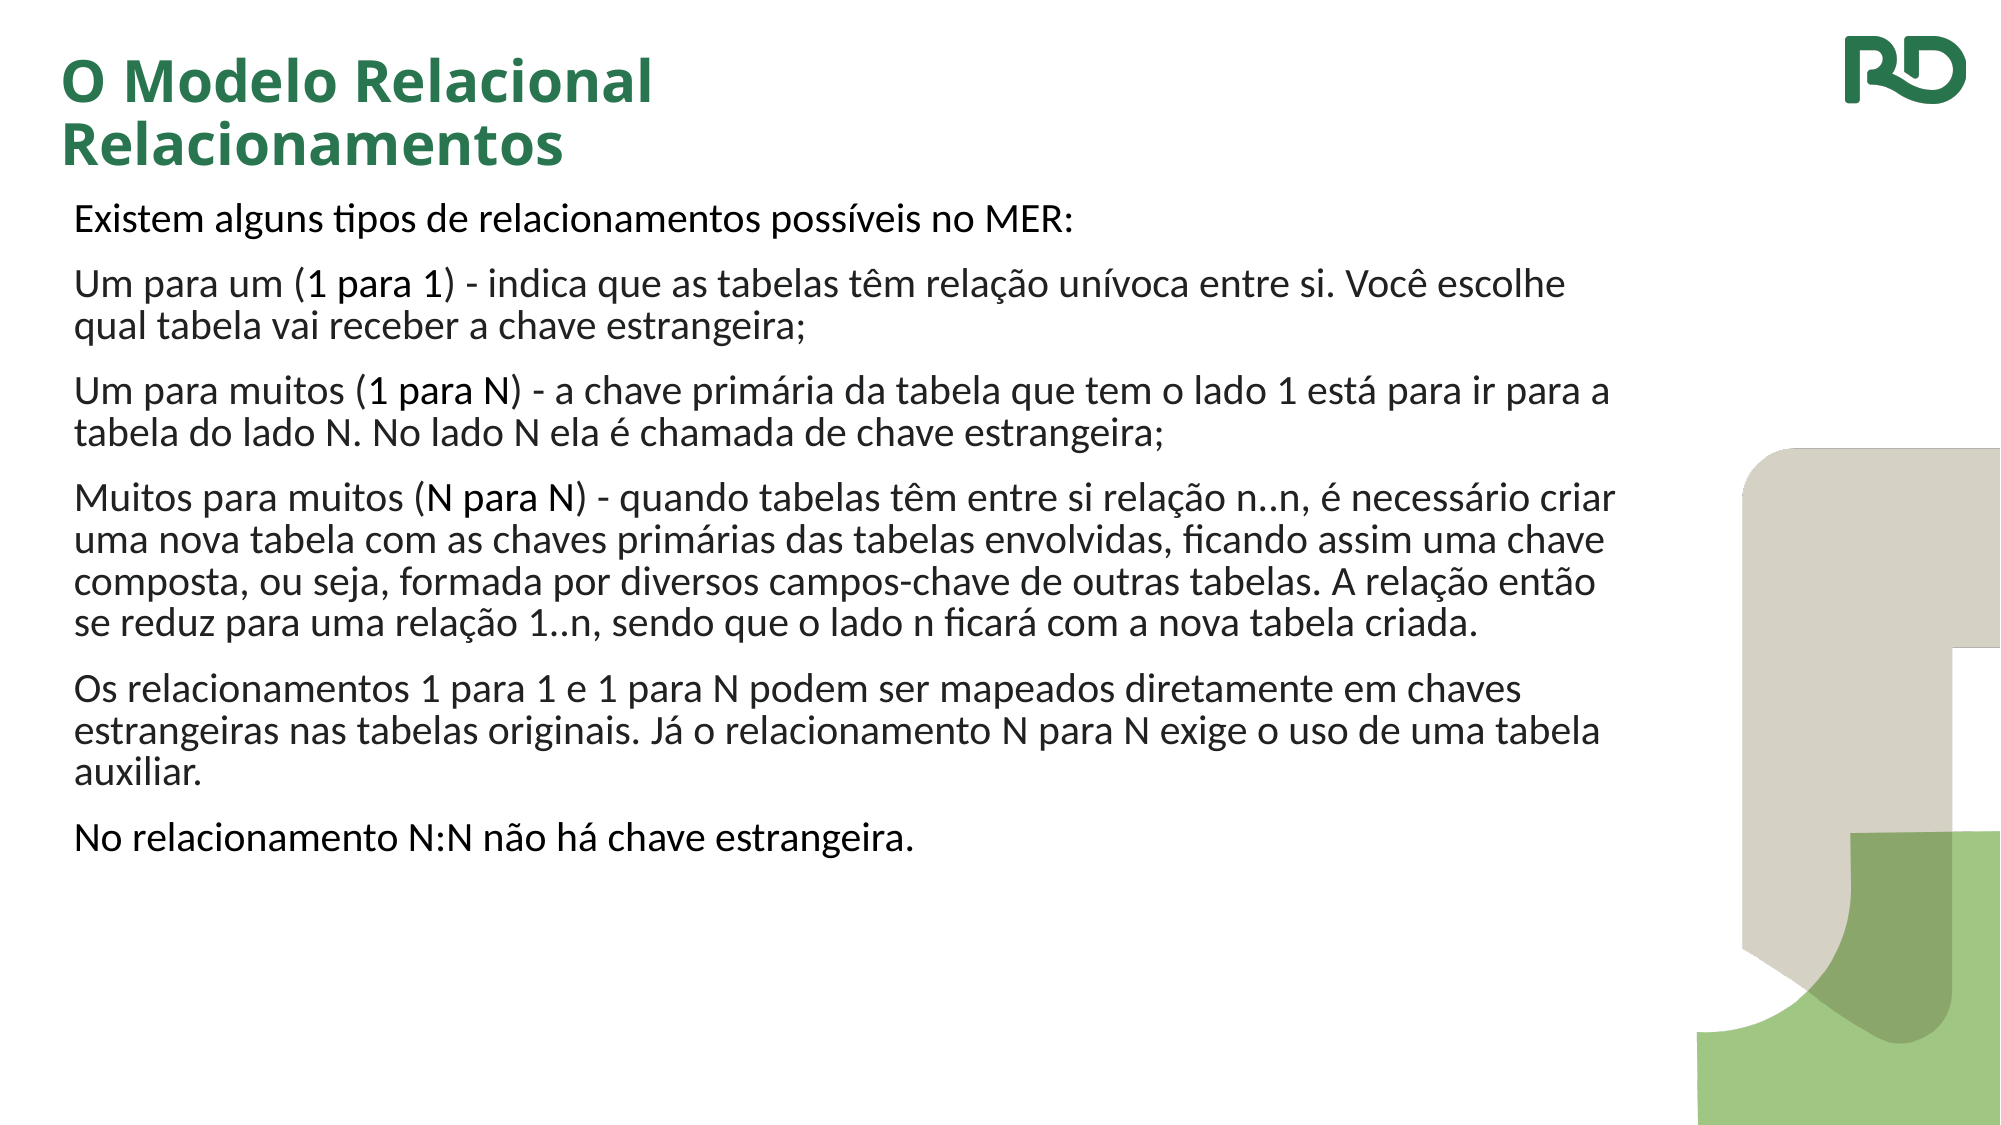

O Modelo Relacional
Relacionamentos
Existem alguns tipos de relacionamentos possíveis no MER:
Um para um (1 para 1) - indica que as tabelas têm relação unívoca entre si. Você escolhe qual tabela vai receber a chave estrangeira;
Um para muitos (1 para N) - a chave primária da tabela que tem o lado 1 está para ir para a tabela do lado N. No lado N ela é chamada de chave estrangeira;
Muitos para muitos (N para N) - quando tabelas têm entre si relação n..n, é necessário criar uma nova tabela com as chaves primárias das tabelas envolvidas, ficando assim uma chave composta, ou seja, formada por diversos campos-chave de outras tabelas. A relação então se reduz para uma relação 1..n, sendo que o lado n ficará com a nova tabela criada.
Os relacionamentos 1 para 1 e 1 para N podem ser mapeados diretamente em chaves estrangeiras nas tabelas originais. Já o relacionamento N para N exige o uso de uma tabela auxiliar.
No relacionamento N:N não há chave estrangeira.